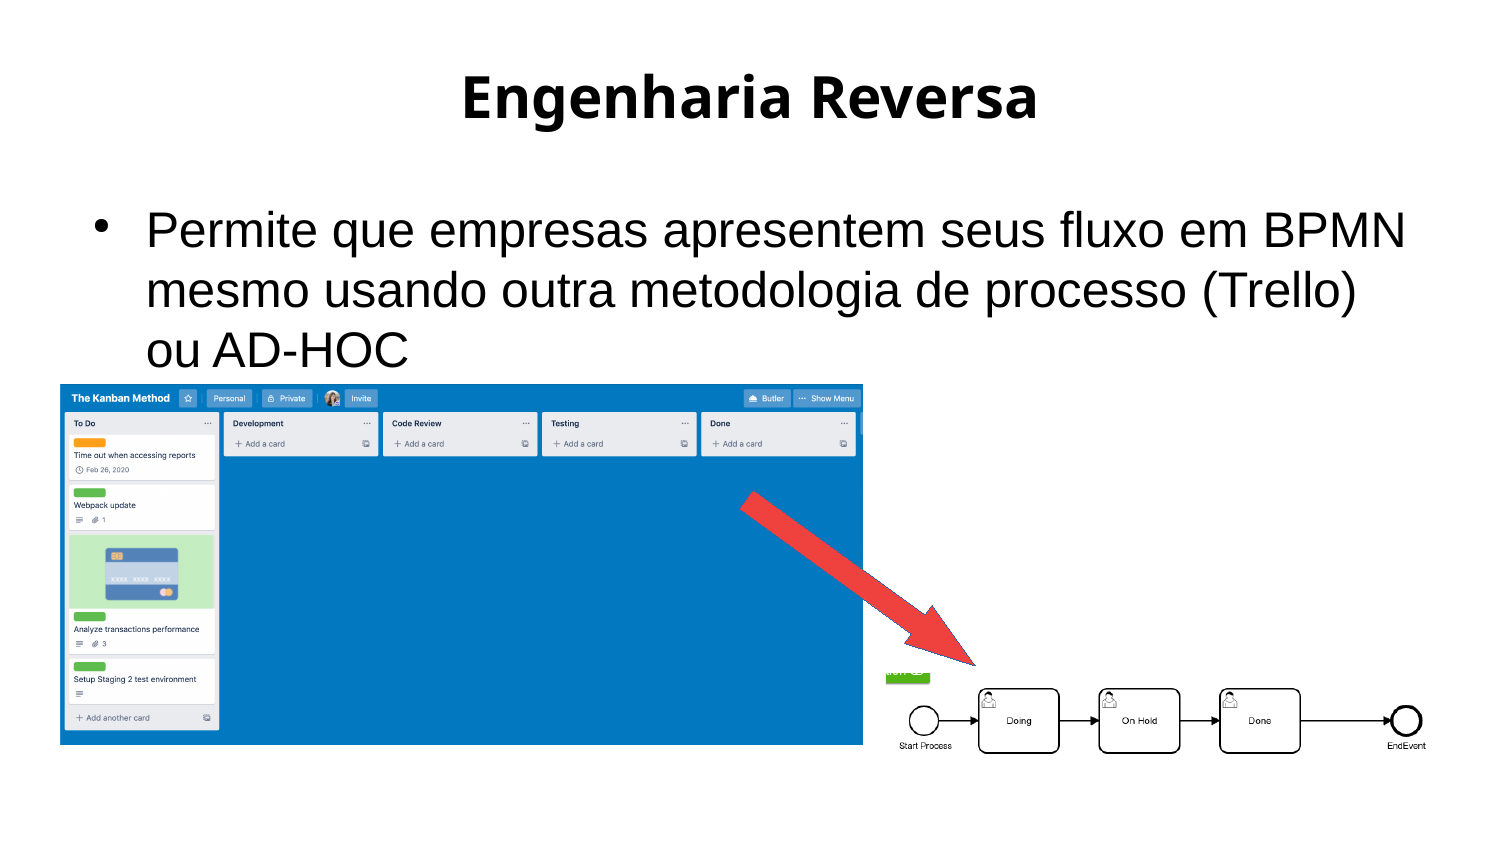

Engenharia Reversa
# Permite que empresas apresentem seus fluxo em BPMN mesmo usando outra metodologia de processo (Trello) ou AD-HOC